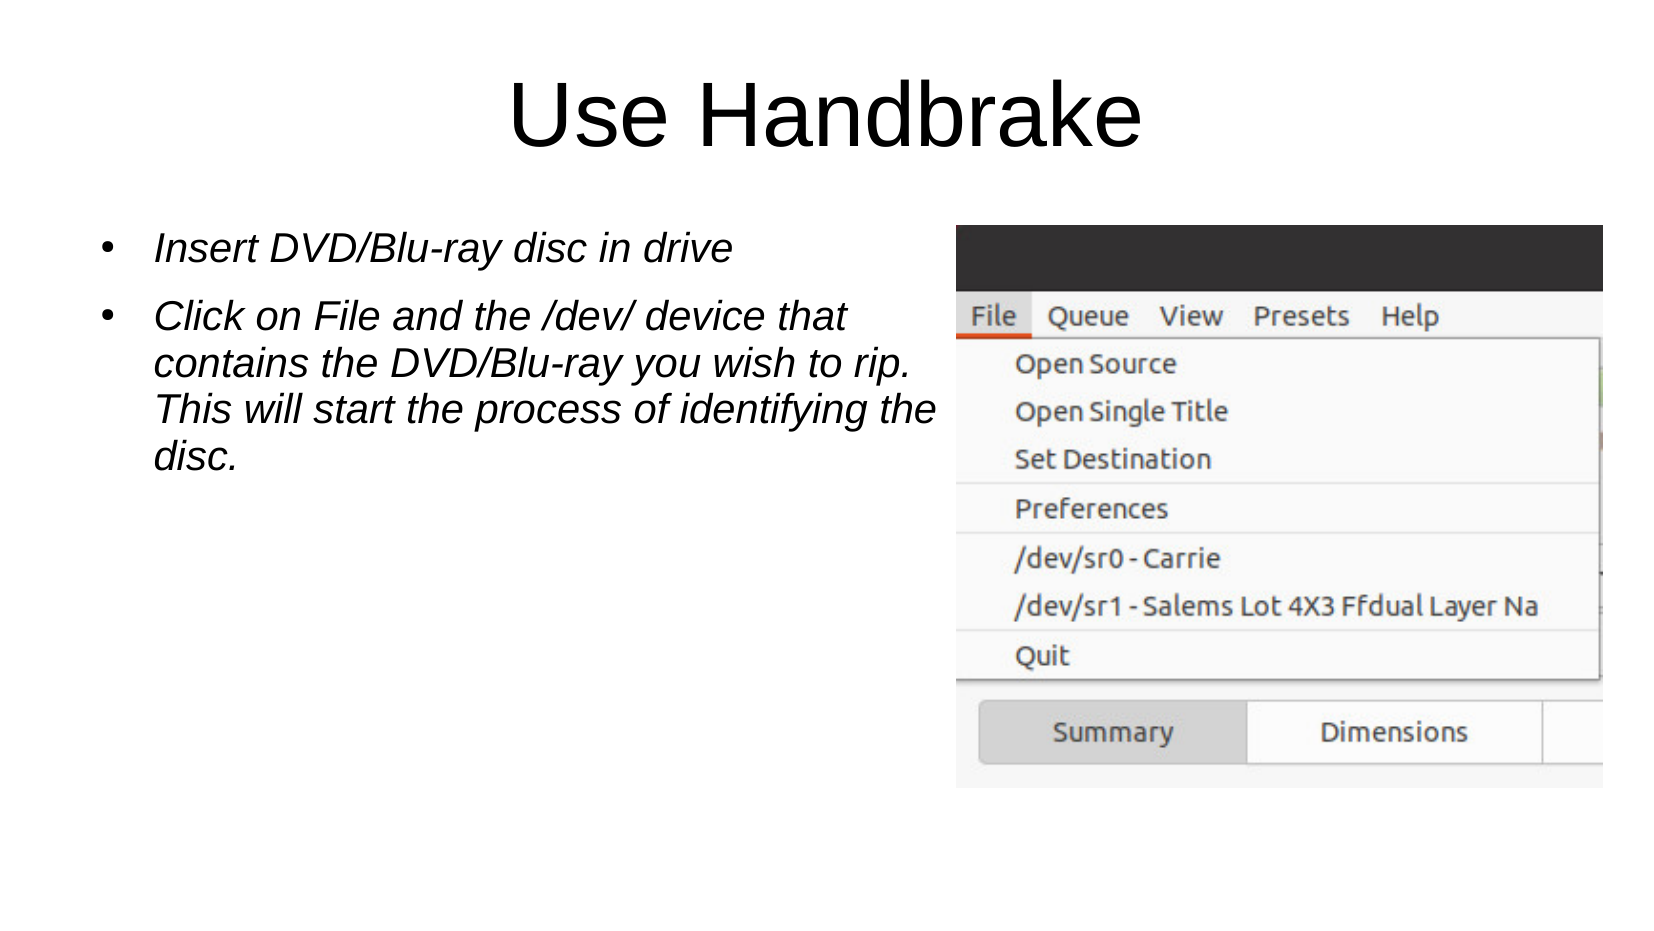

# Use Handbrake
Insert DVD/Blu-ray disc in drive
Click on File and the /dev/ device that contains the DVD/Blu-ray you wish to rip. This will start the process of identifying the disc.